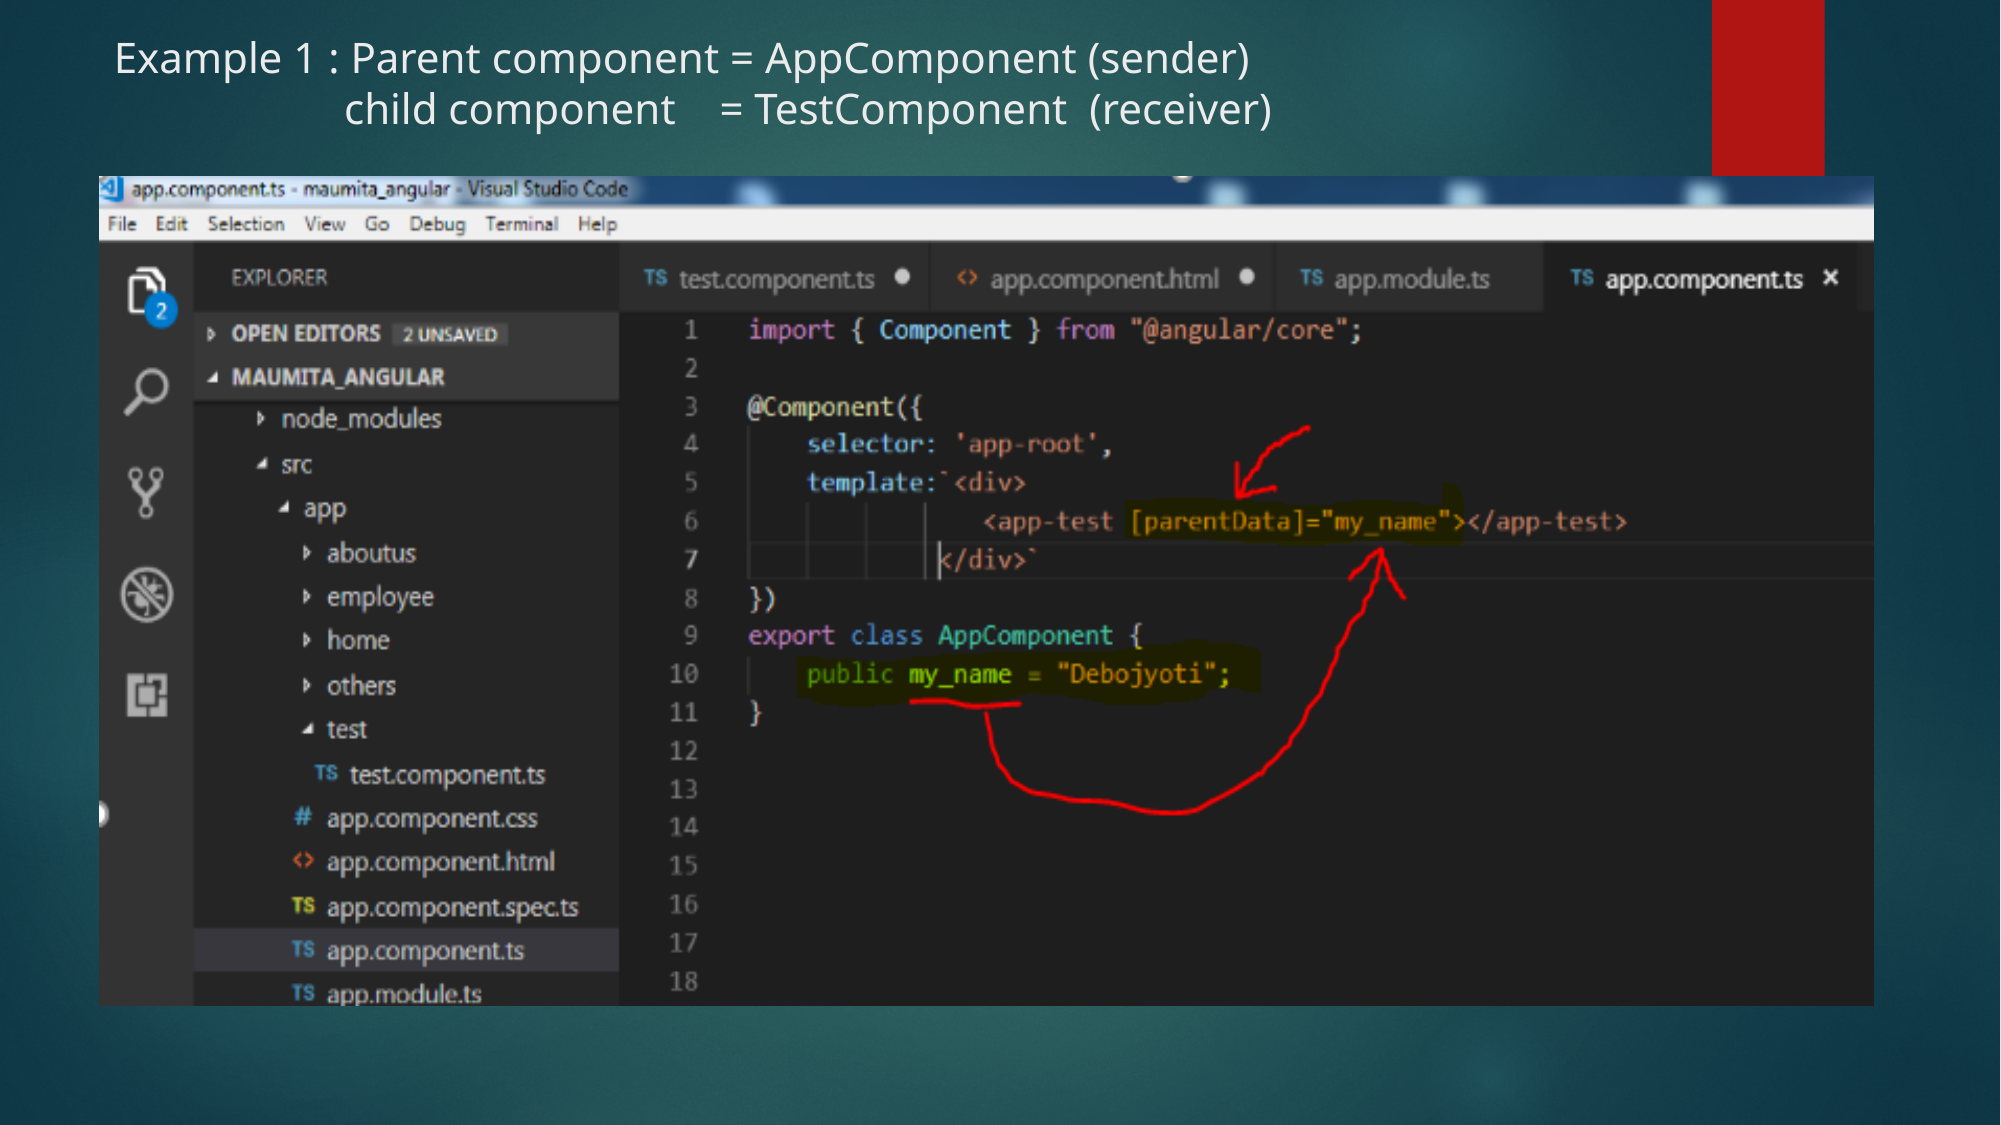

Example 1 : Parent component = AppComponent (sender)
 child component = TestComponent (receiver)